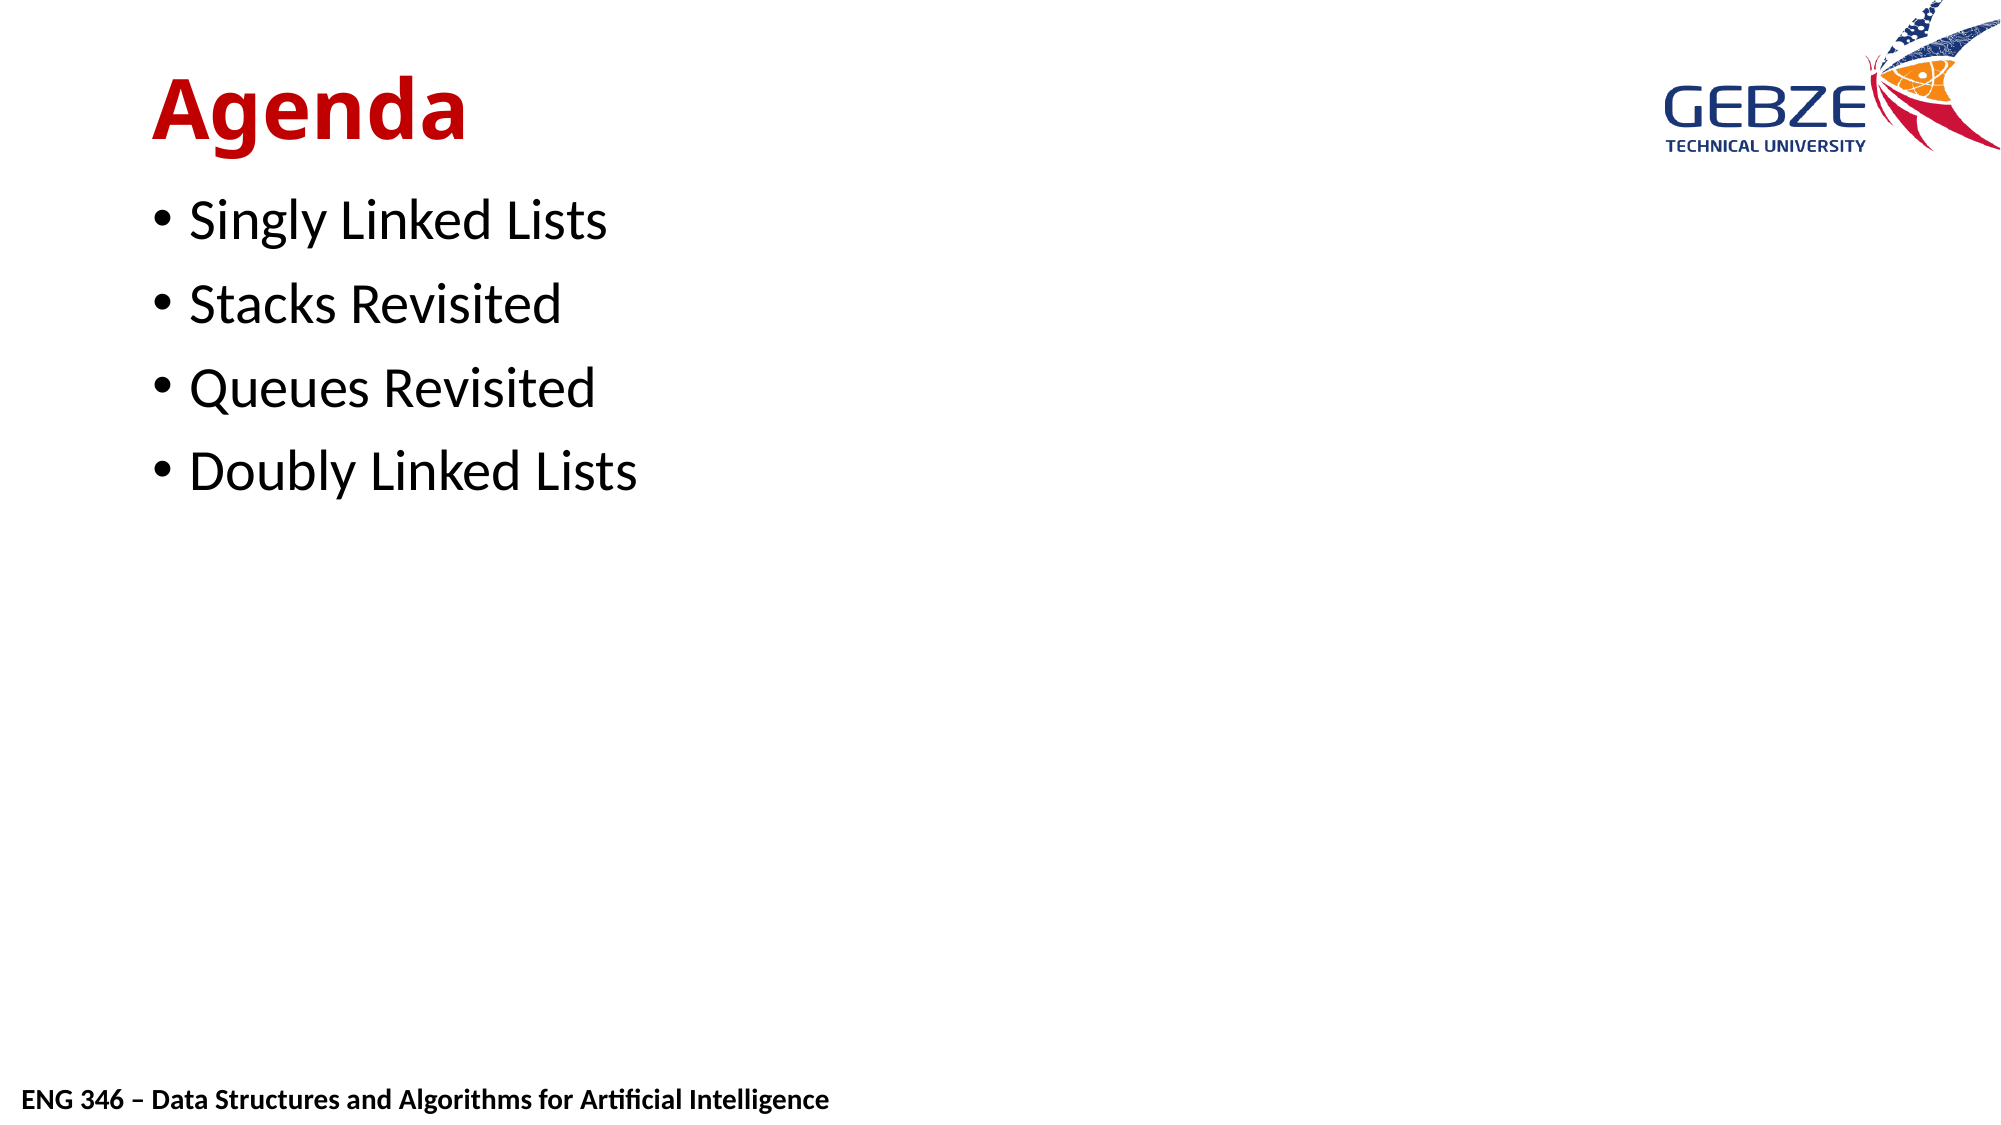

# Agenda
Singly Linked Lists
Stacks Revisited
Queues Revisited
Doubly Linked Lists